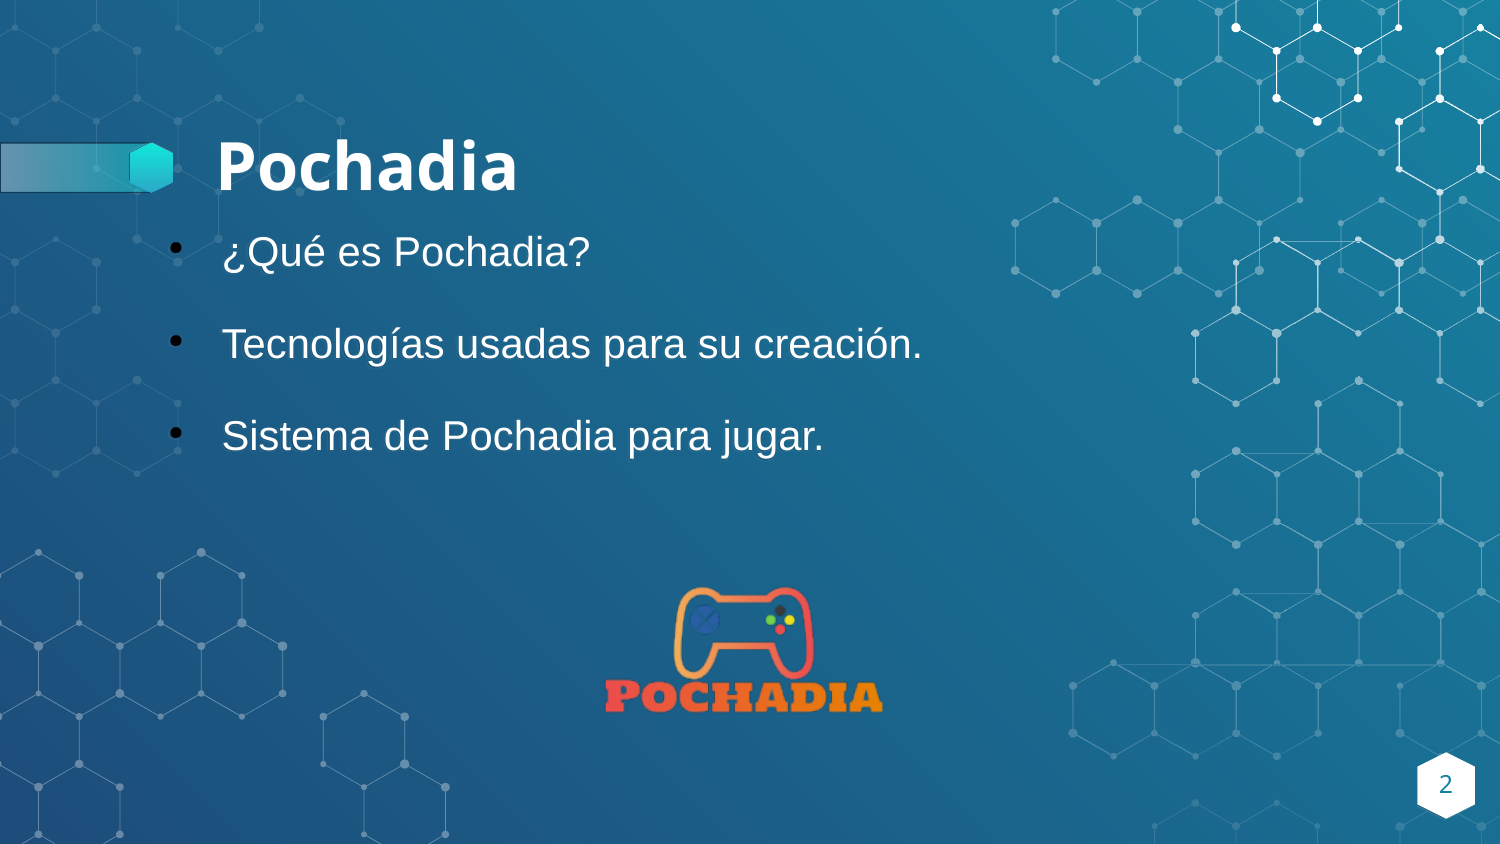

# Pochadia
¿Qué es Pochadia?
Tecnologías usadas para su creación.
Sistema de Pochadia para jugar.